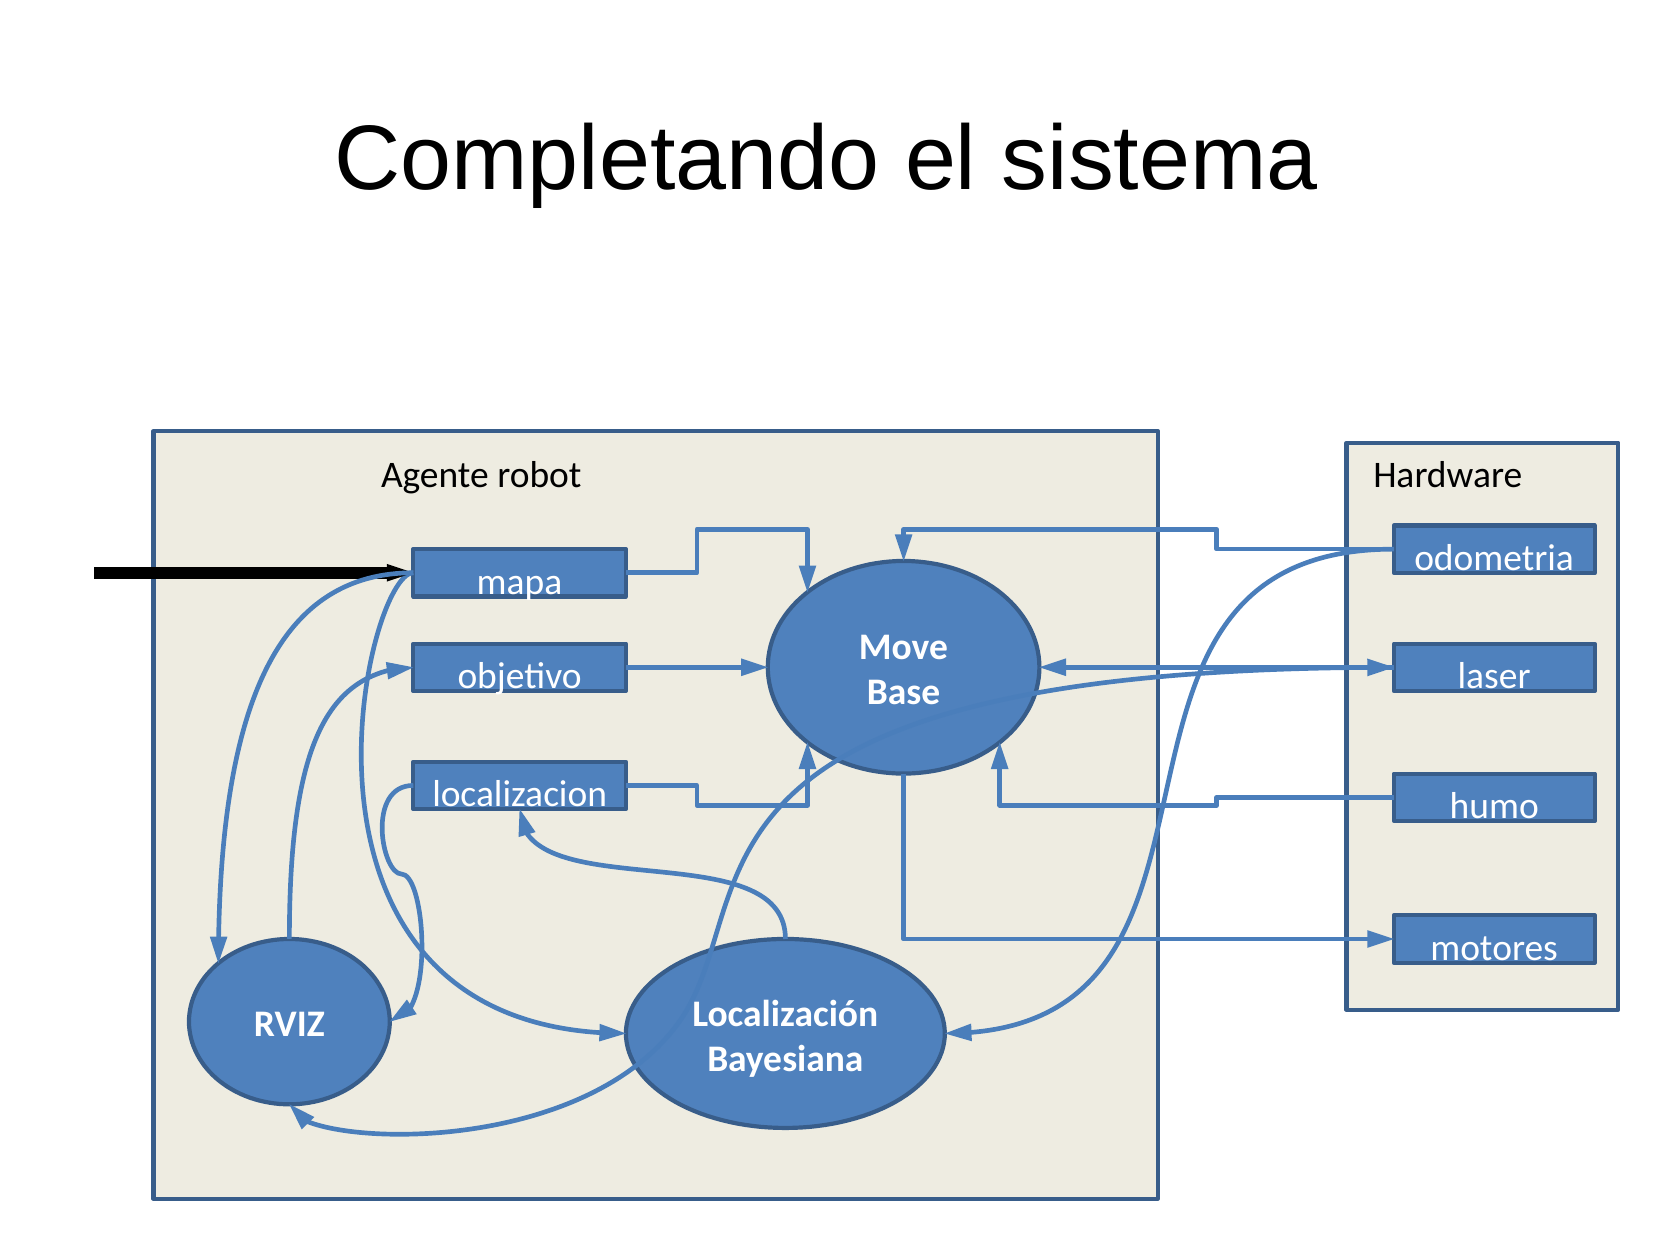

# Completando el sistema
Agente robot
Hardware
odometria
mapa
Move Base
objetivo
laser
localizacion
humo
motores
RVIZ
Localización Bayesiana